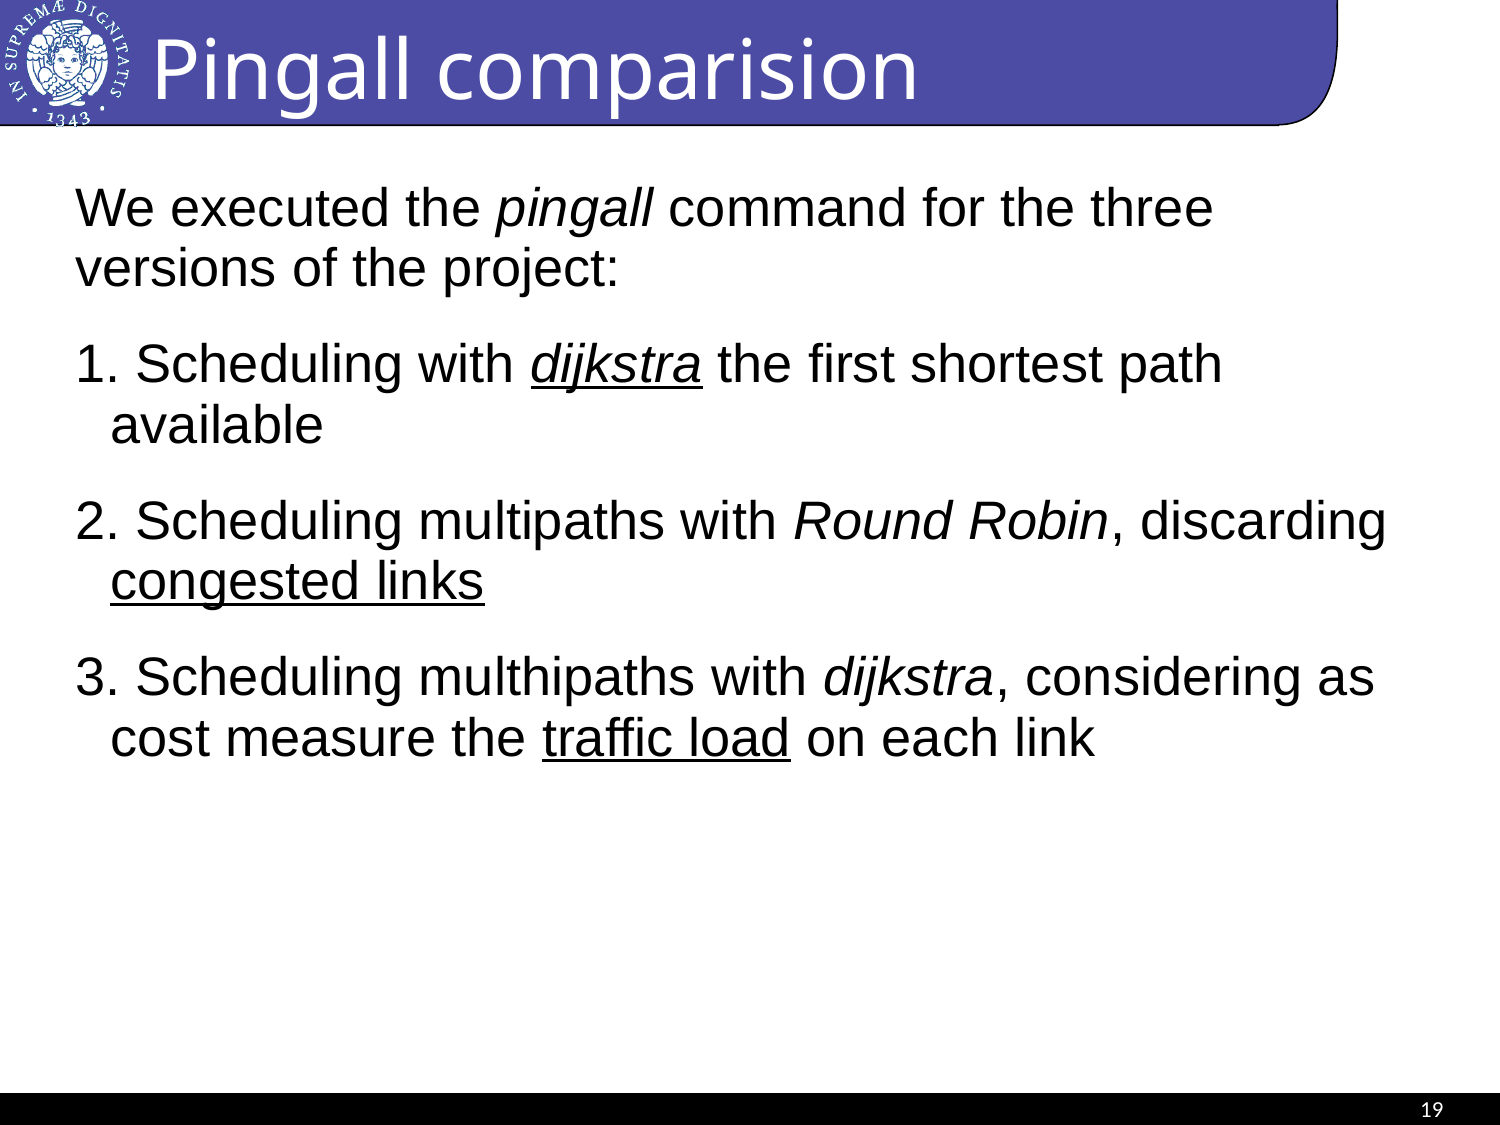

Pingall comparision
# We executed the pingall command for the three versions of the project:
 Scheduling with dijkstra the first shortest path available
 Scheduling multipaths with Round Robin, discarding congested links
 Scheduling multhipaths with dijkstra, considering as cost measure the traffic load on each link